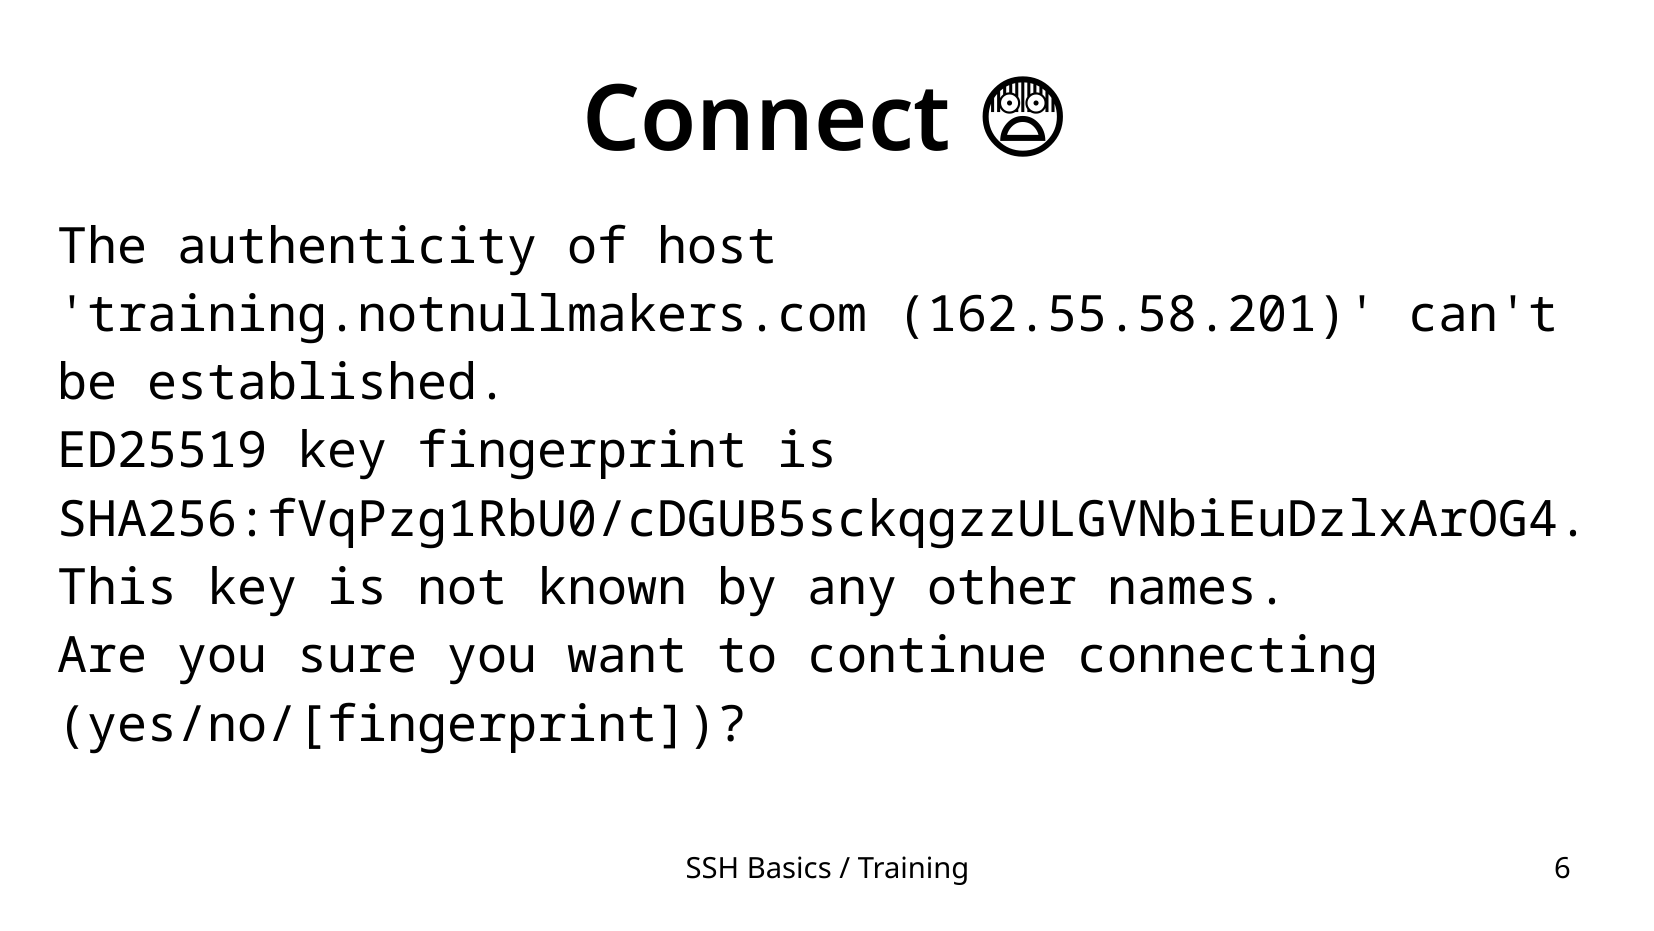

# Connect 😨
The authenticity of host 'training.notnullmakers.com (162.55.58.201)' can't be established.
ED25519 key fingerprint is SHA256:fVqPzg1RbU0/cDGUB5sckqgzzULGVNbiEuDzlxArOG4.
This key is not known by any other names.
Are you sure you want to continue connecting (yes/no/[fingerprint])?
SSH Basics / Training
6